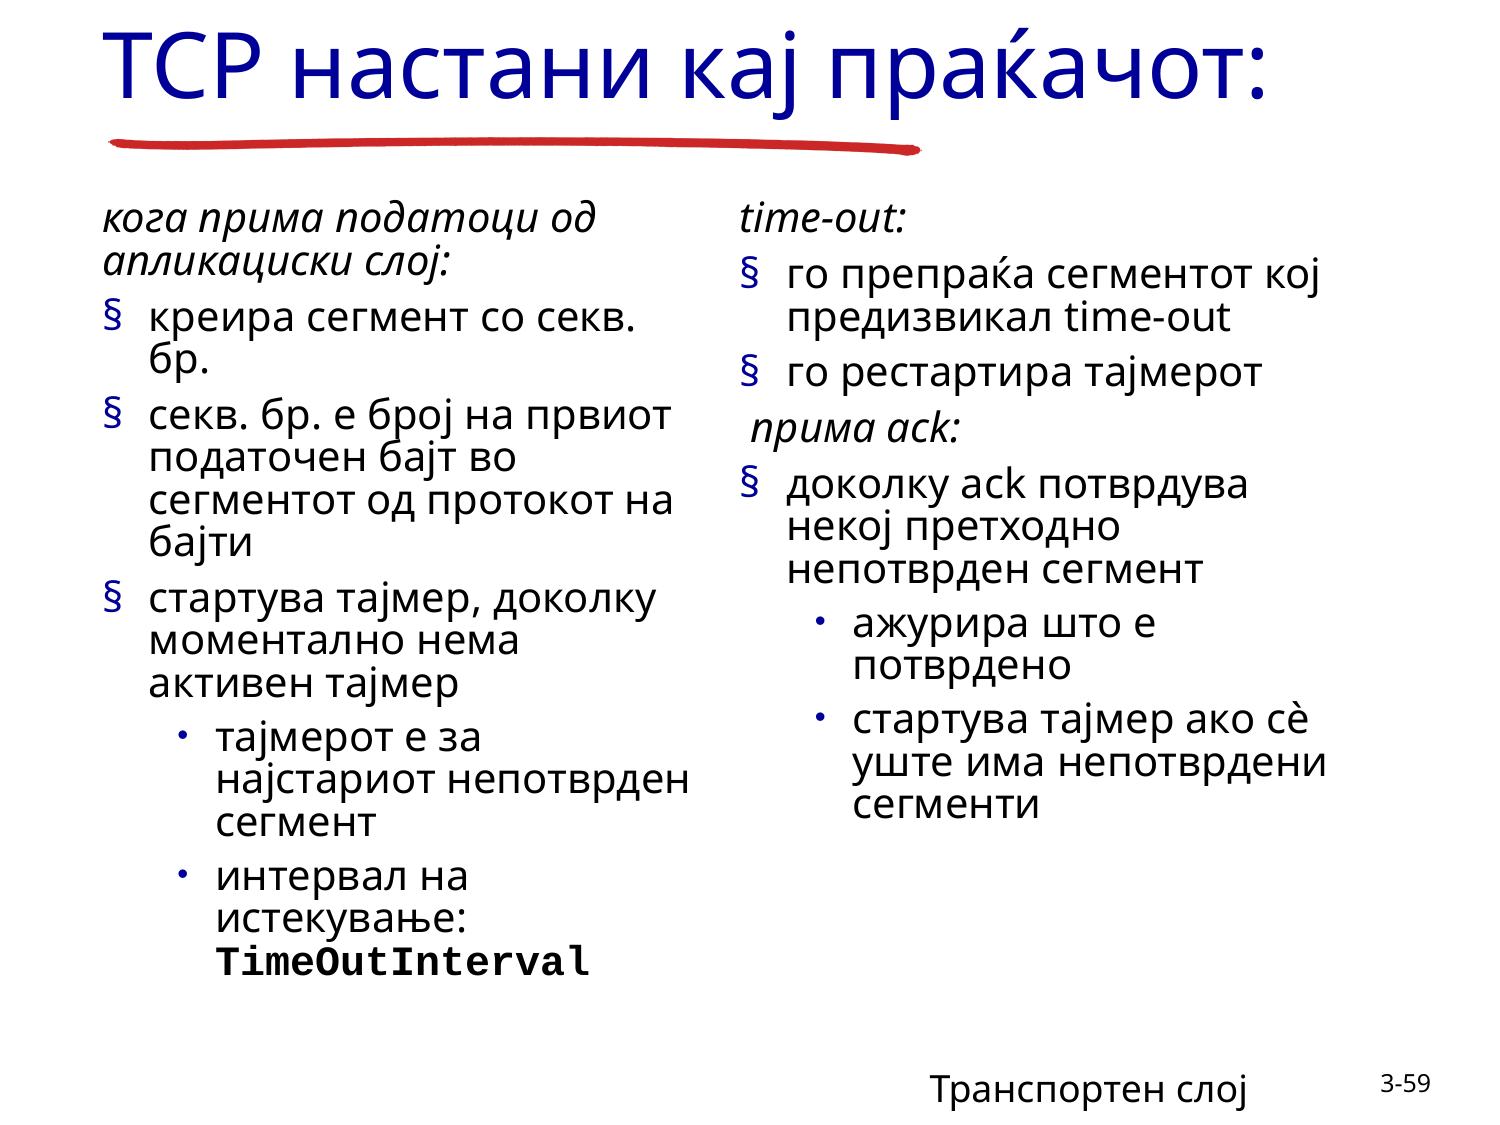

# TCP настани кај праќачот:
кога прима податоци од апликациски слој:
креира сегмент со секв. бр.
секв. бр. е број на првиот податочен бајт во сегментот од протокот на бајти
стартува тајмер, доколку моментално нема активен тајмер
тајмерот е за најстариот непотврден сегмент
интервал на истекување: TimeOutInterval
time-out:
го препраќа сегментот кој предизвикал time-out
го рестартира тајмерот
 прима ack:
доколку ack потврдува некој претходно непотврден сегмент
ажурира што е потврдено
стартува тајмер ако сè уште има непотврдени сегменти
Транспортен слој